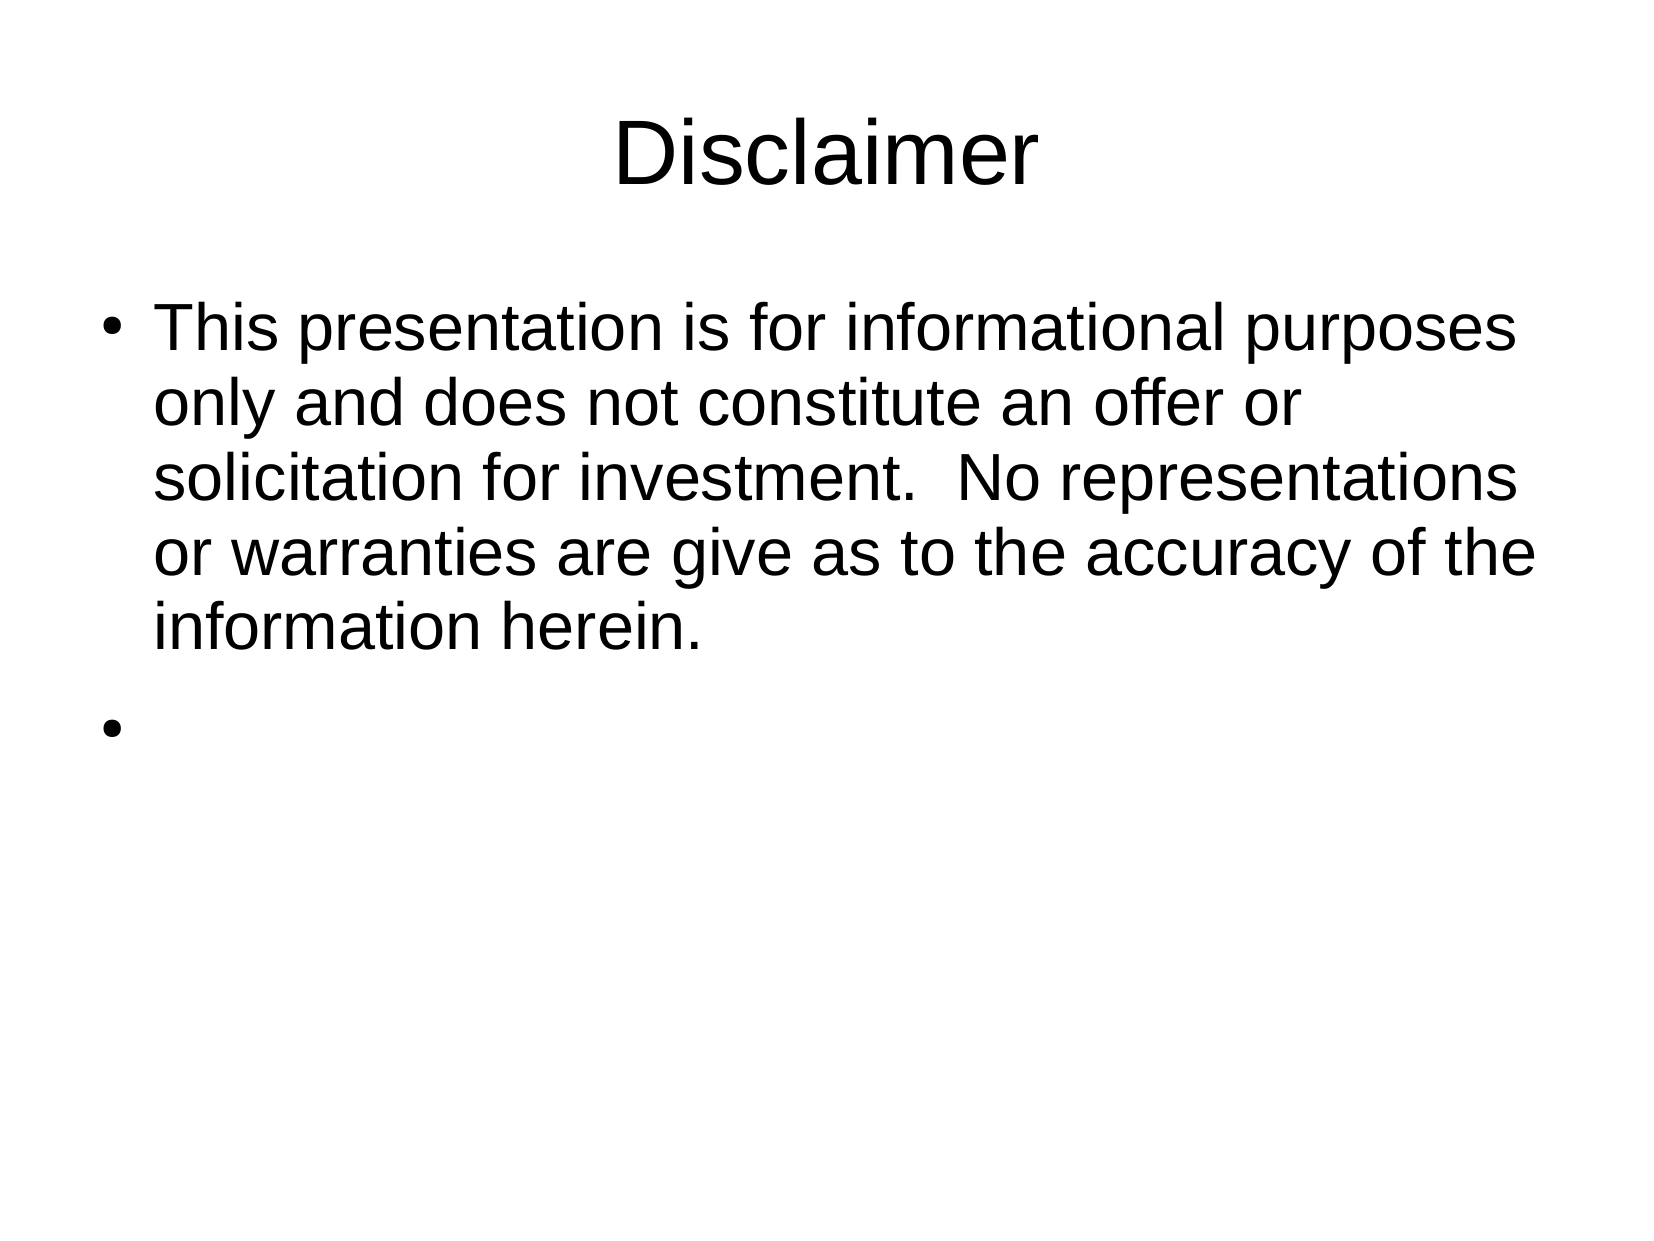

# Disclaimer
This presentation is for informational purposes only and does not constitute an offer or solicitation for investment. No representations or warranties are give as to the accuracy of the information herein.